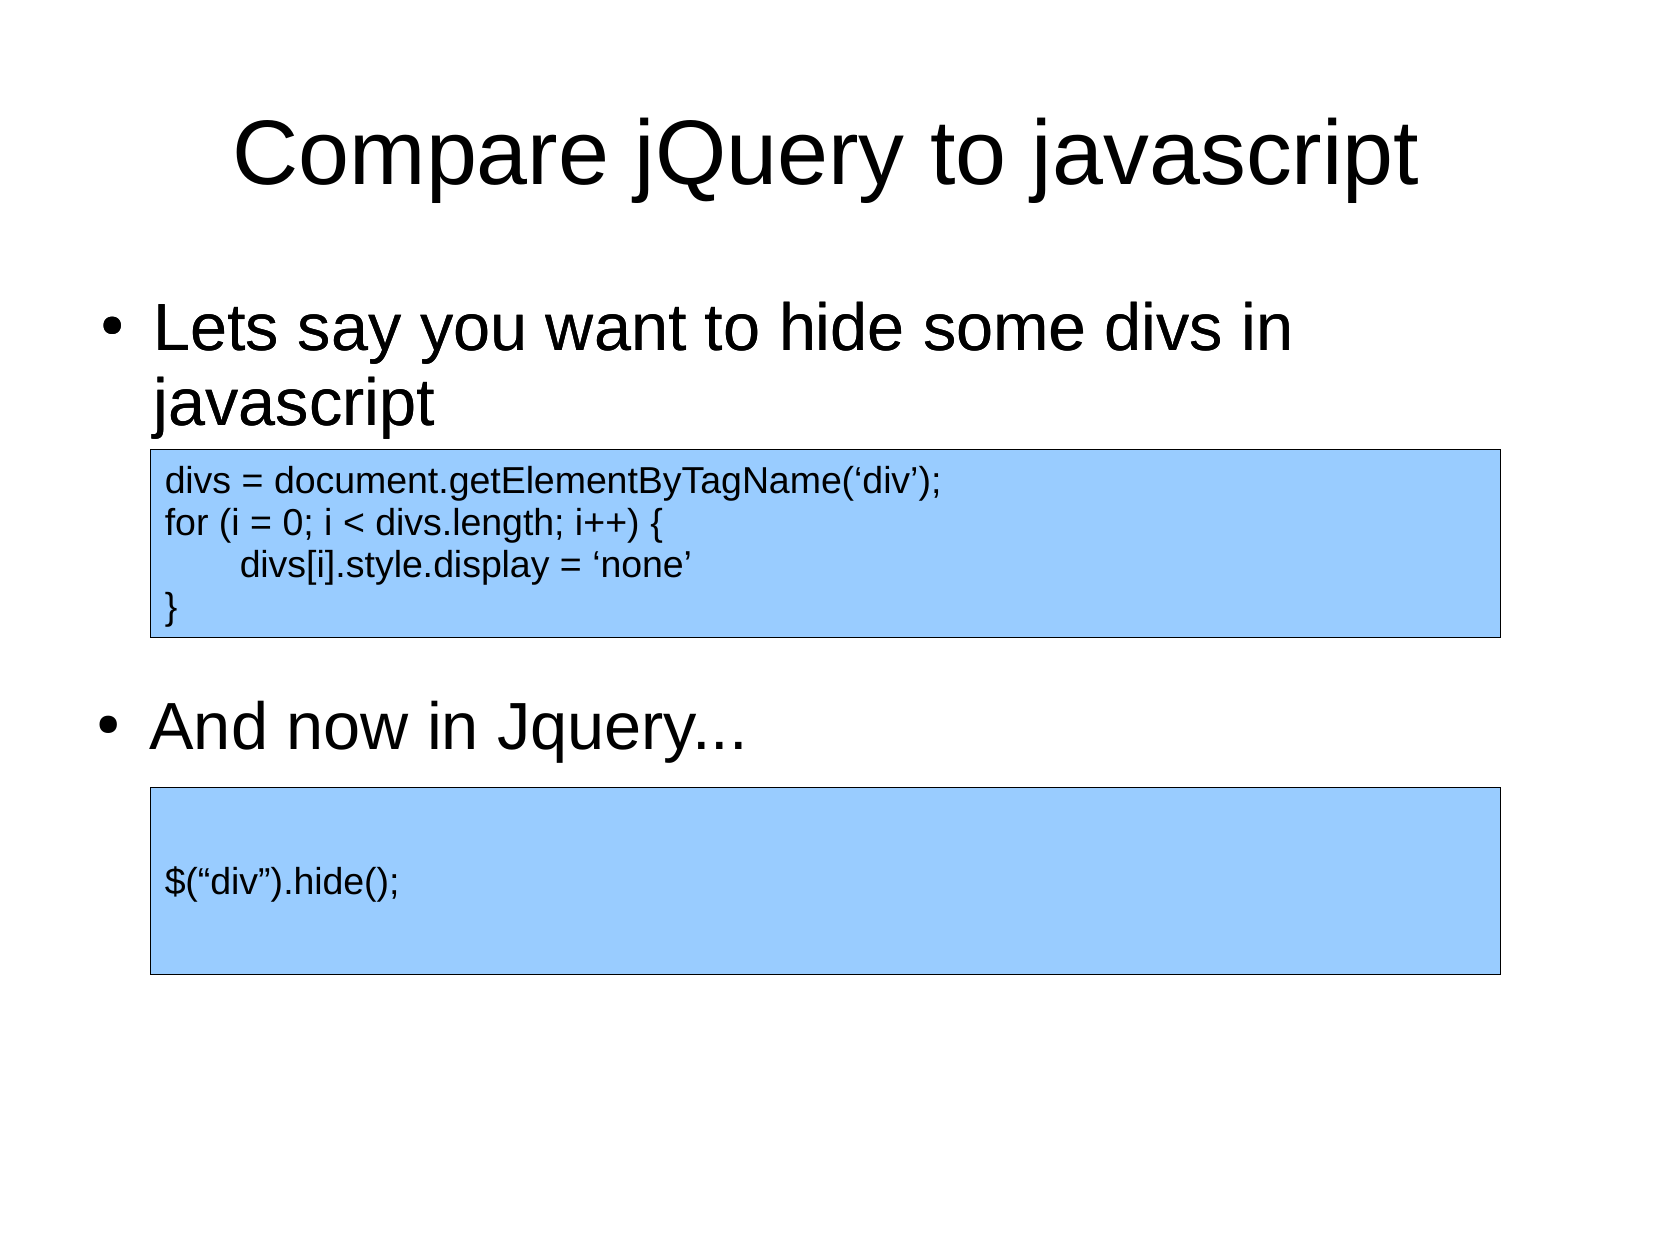

# Compare jQuery to javascript
Lets say you want to hide some divs in javascript
Lets say you want to hide some divs in javascript
divs = document.getElementByTagName(‘div’);
for (i = 0; i < divs.length; i++) {
	divs[i].style.display = ‘none’
}
And now in Jquery...
$(“div”).hide();